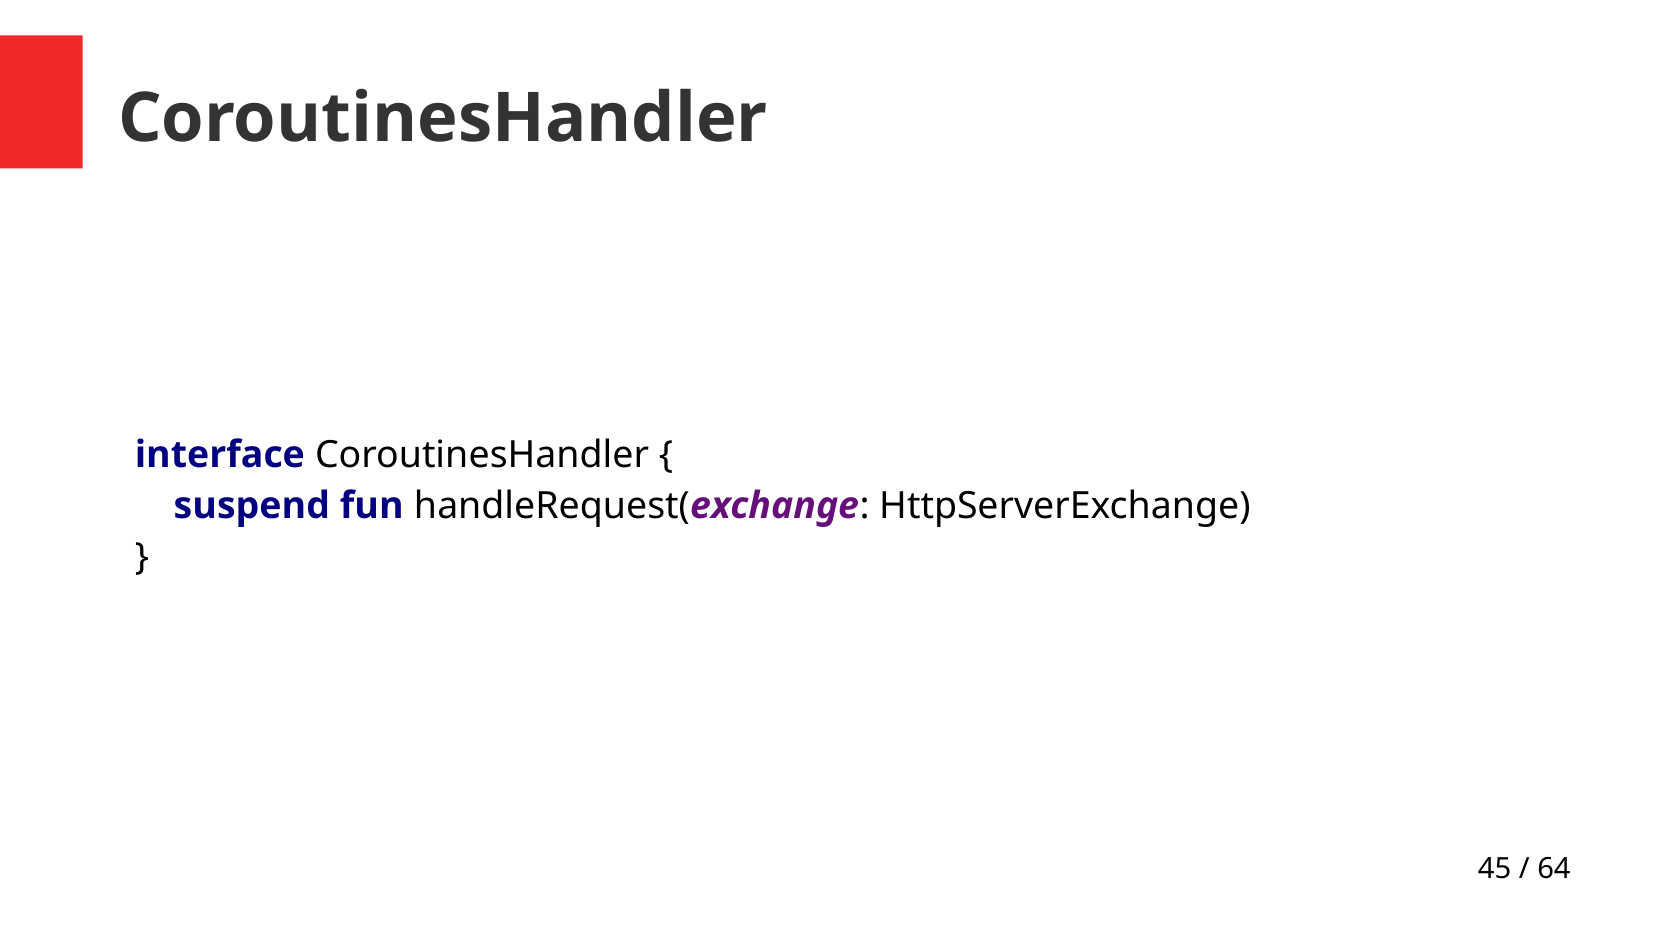

# CoroutinesHandler
interface CoroutinesHandler {
 suspend fun handleRequest(exchange: HttpServerExchange)
}
45